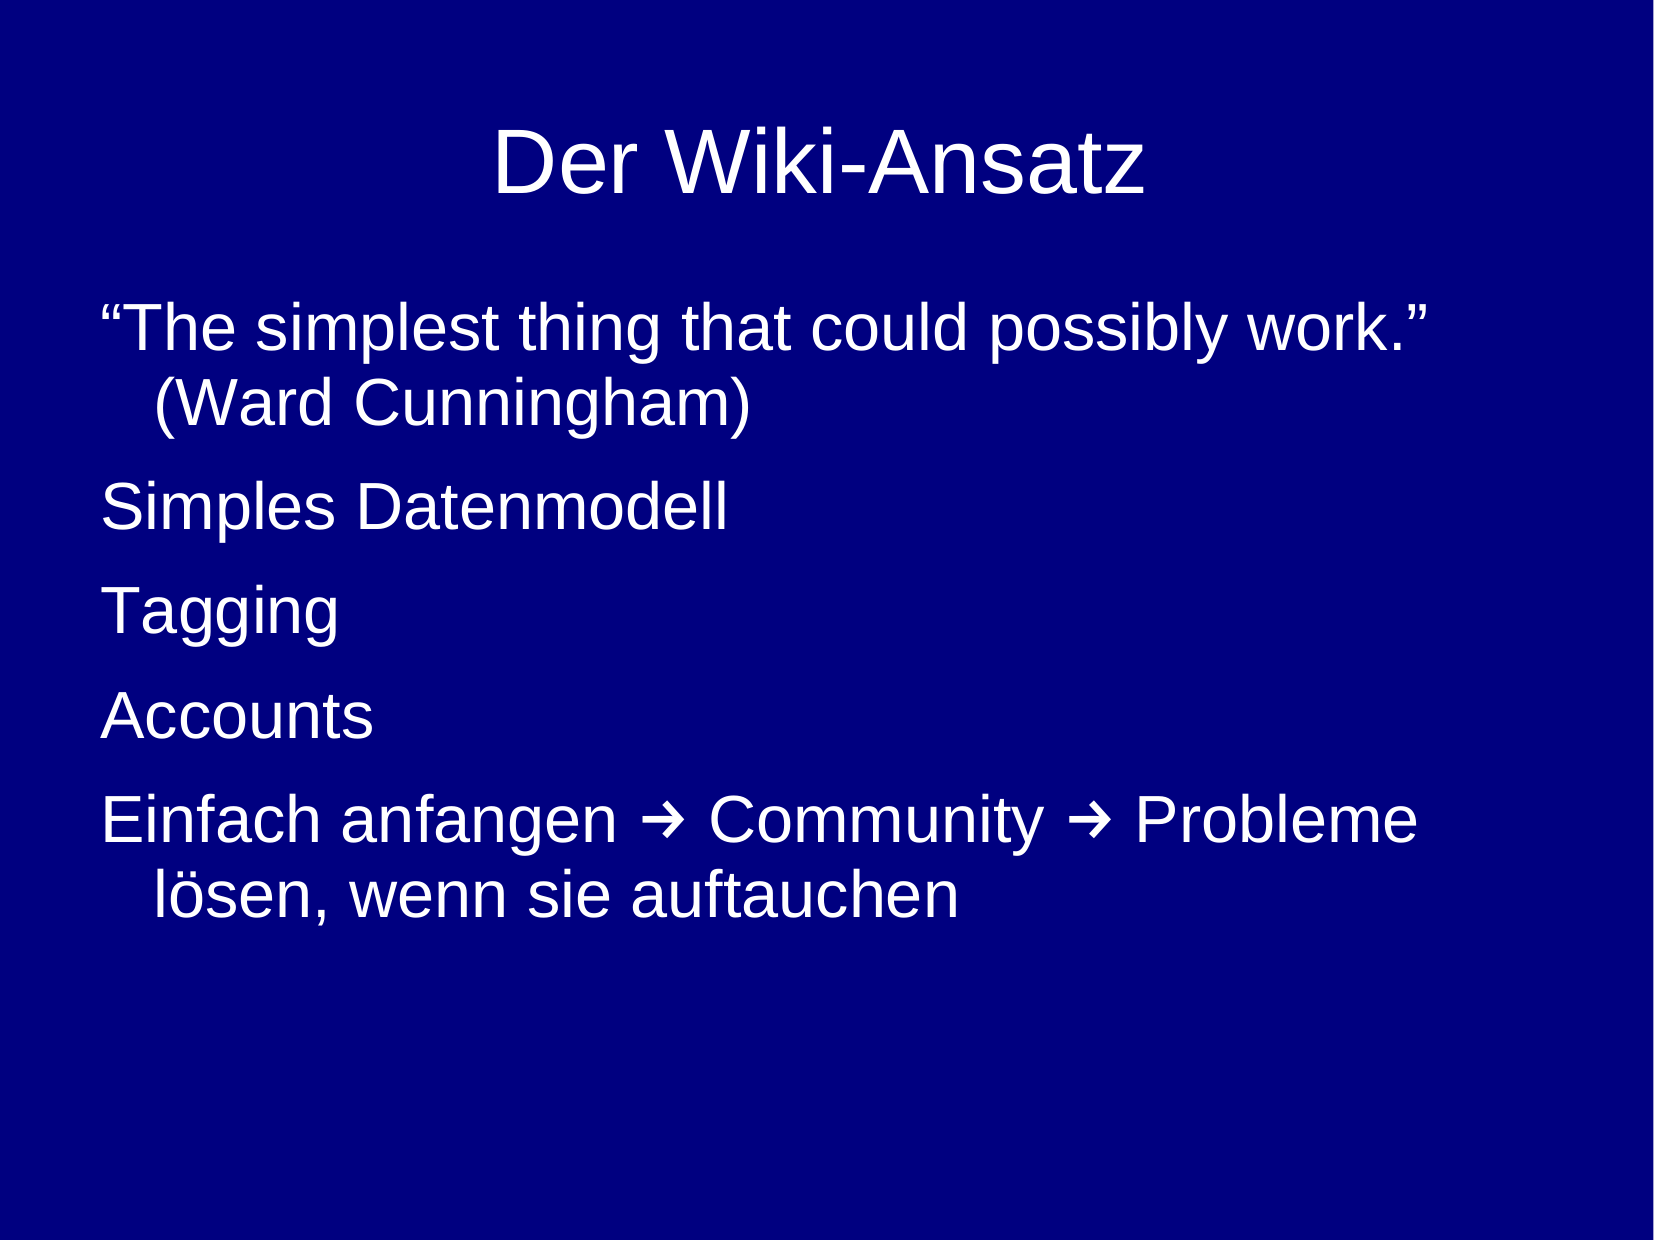

# Der Wiki-Ansatz
“The simplest thing that could possibly work.” (Ward Cunningham)
Simples Datenmodell
Tagging
Accounts
Einfach anfangen → Community → Probleme lösen, wenn sie auftauchen